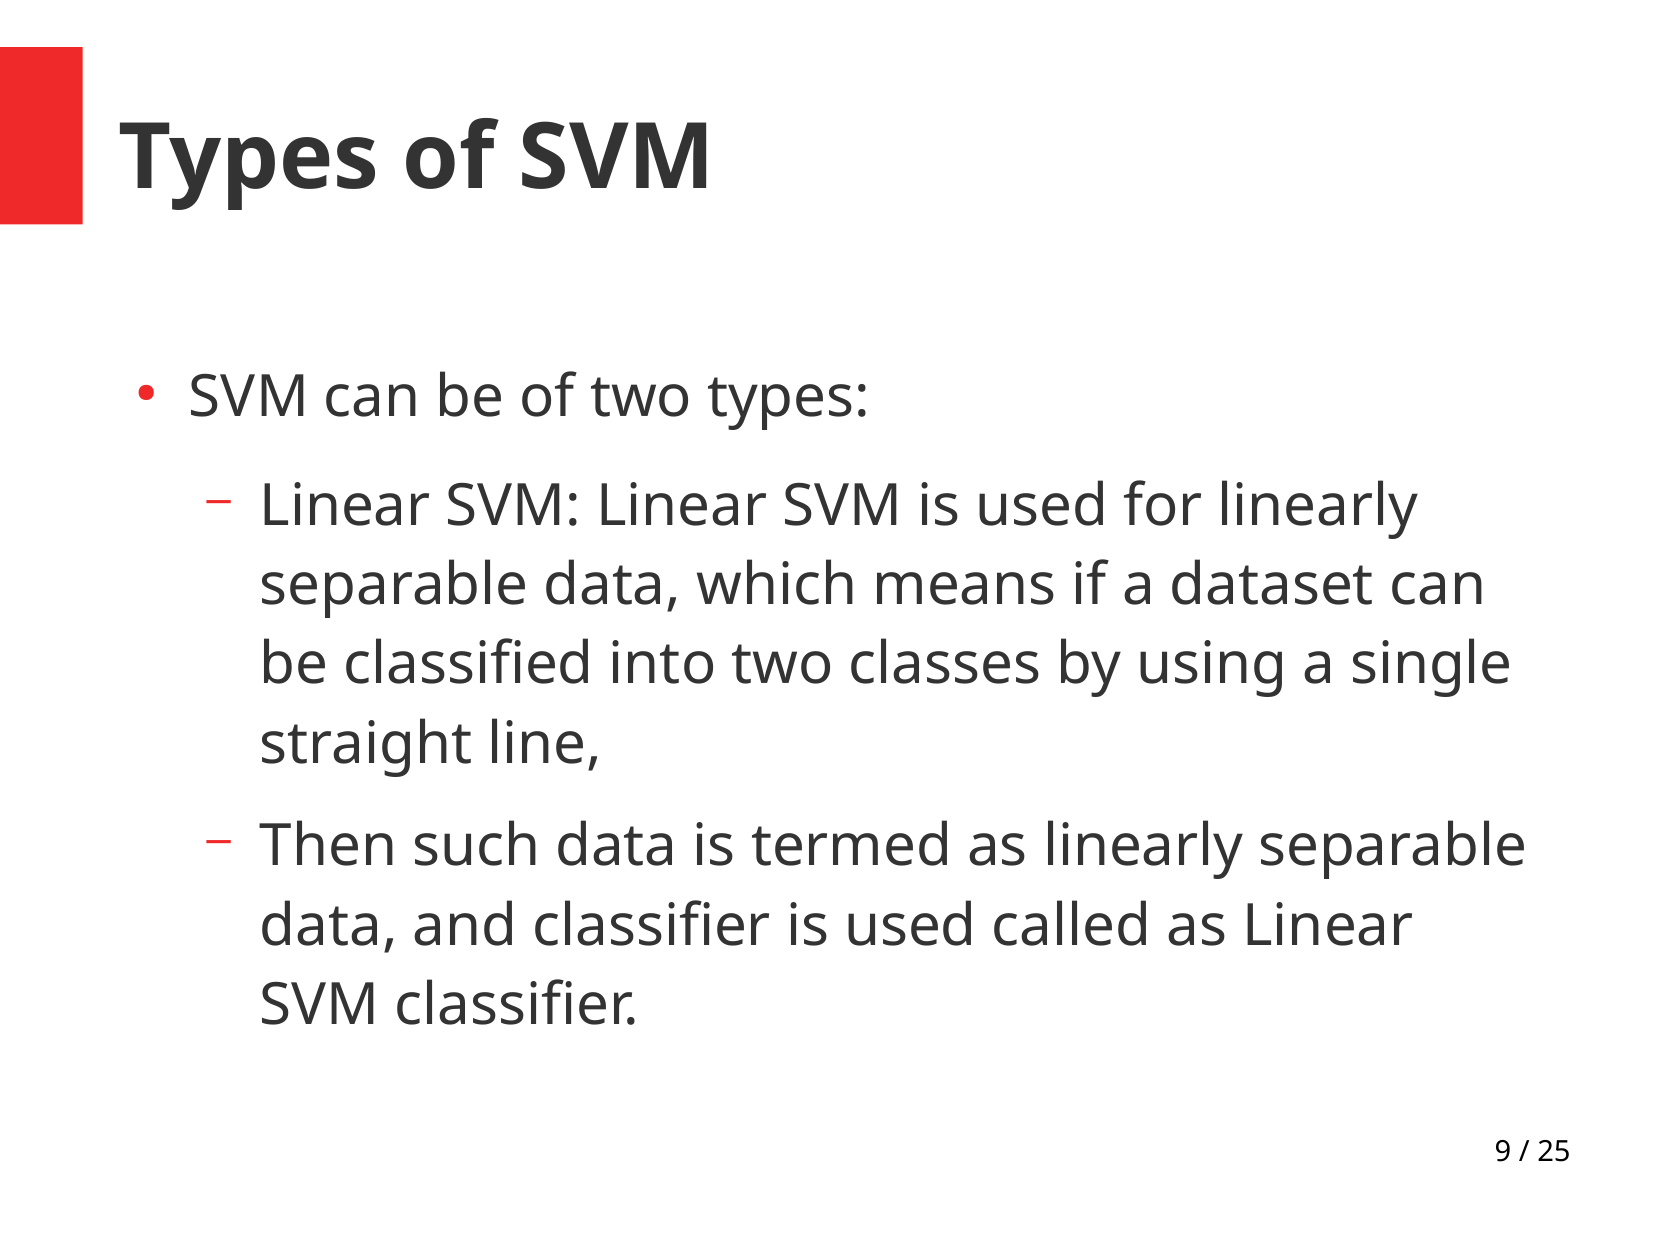

# Types of SVM
SVM can be of two types:
Linear SVM: Linear SVM is used for linearly separable data, which means if a dataset can be classified into two classes by using a single straight line,
Then such data is termed as linearly separable data, and classifier is used called as Linear SVM classifier.
9